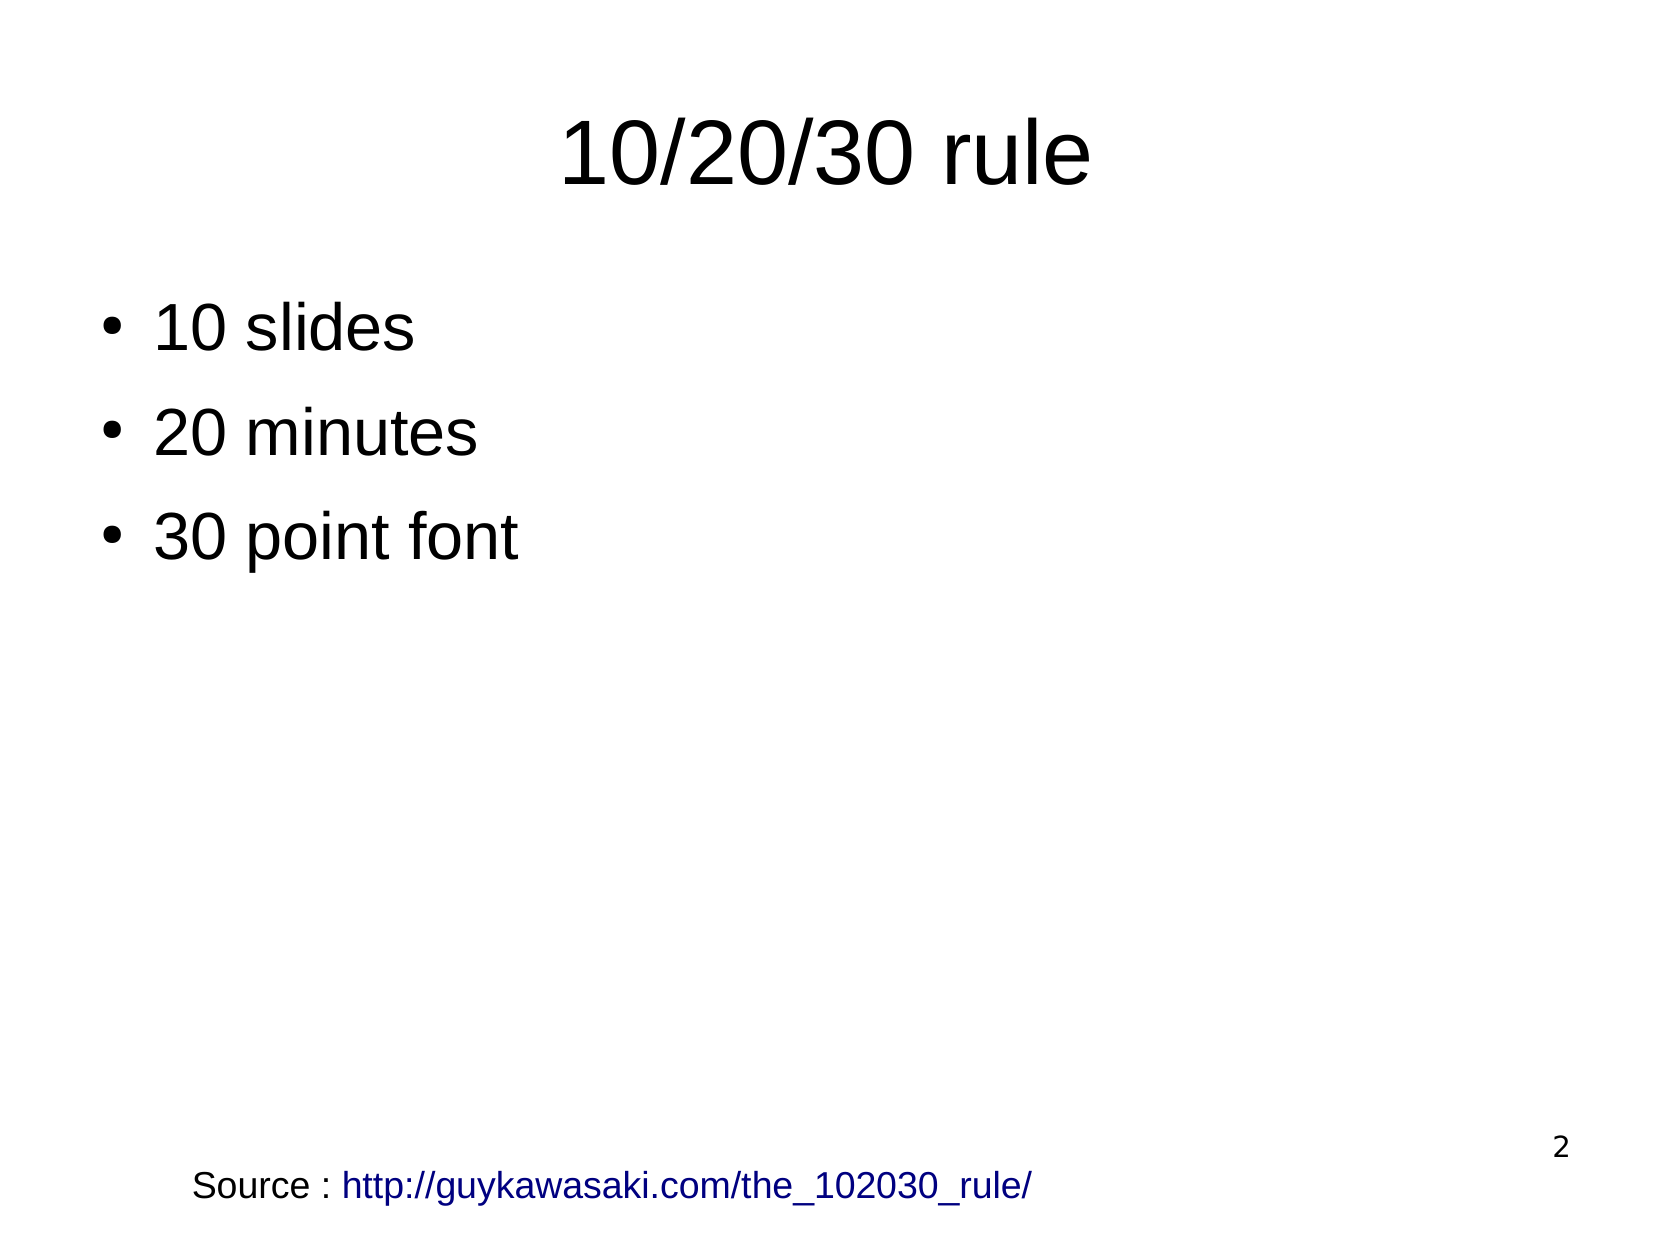

# 10/20/30 rule
10 slides
20 minutes
30 point font
2
Source : http://guykawasaki.com/the_102030_rule/